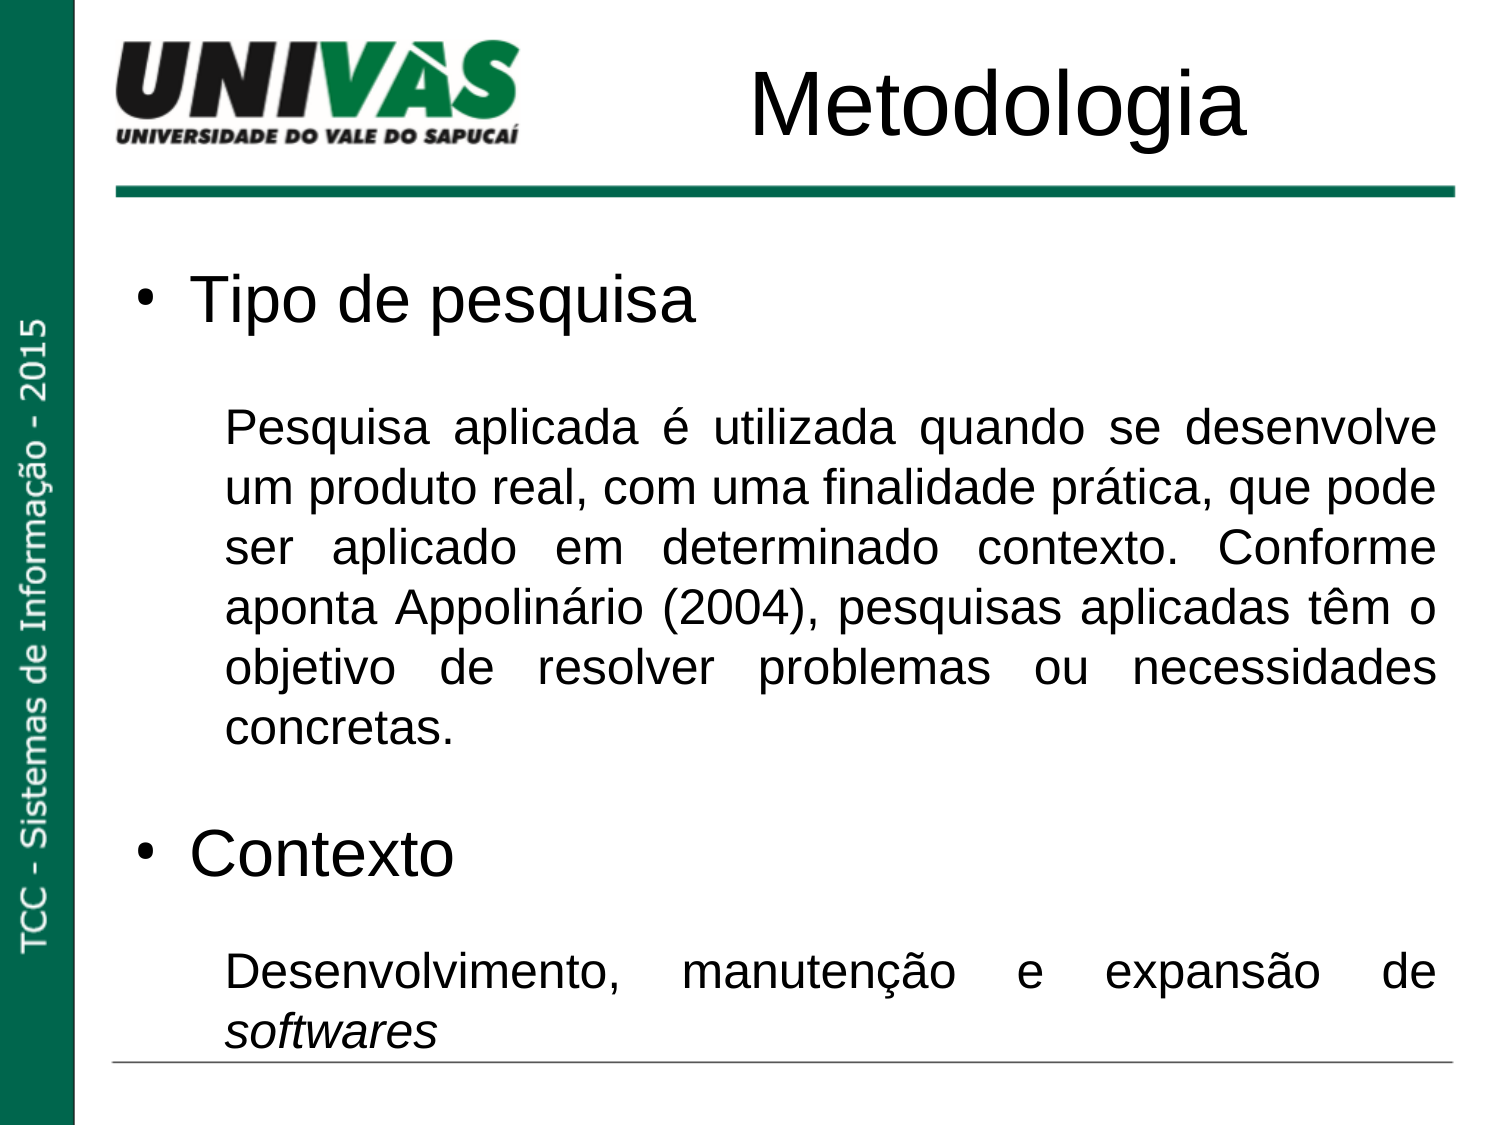

# Metodologia
Tipo de pesquisa
Pesquisa aplicada é utilizada quando se desenvolve um produto real, com uma finalidade prática, que pode ser aplicado em determinado contexto. Conforme aponta Appolinário (2004), pesquisas aplicadas têm o objetivo de resolver problemas ou necessidades concretas.
Contexto
Desenvolvimento, manutenção e expansão de softwares